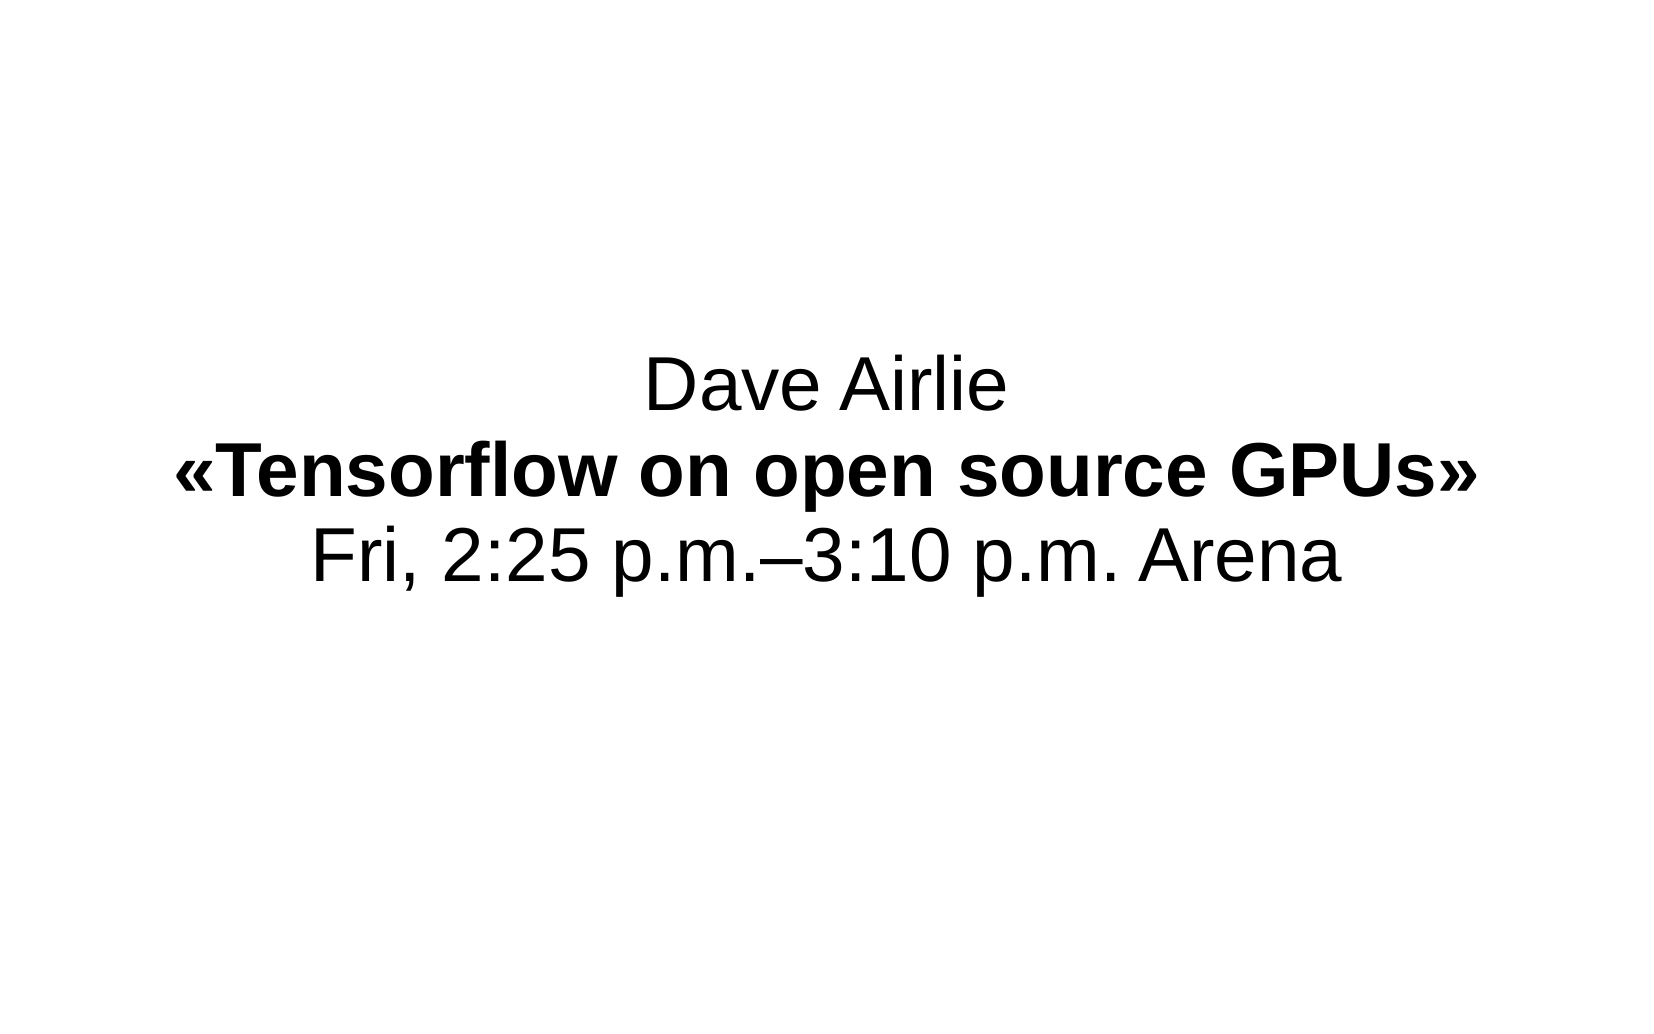

# Dave Airlie «Tensorflow on open source GPUs» Fri, 2:25 p.m.–3:10 p.m. Arena